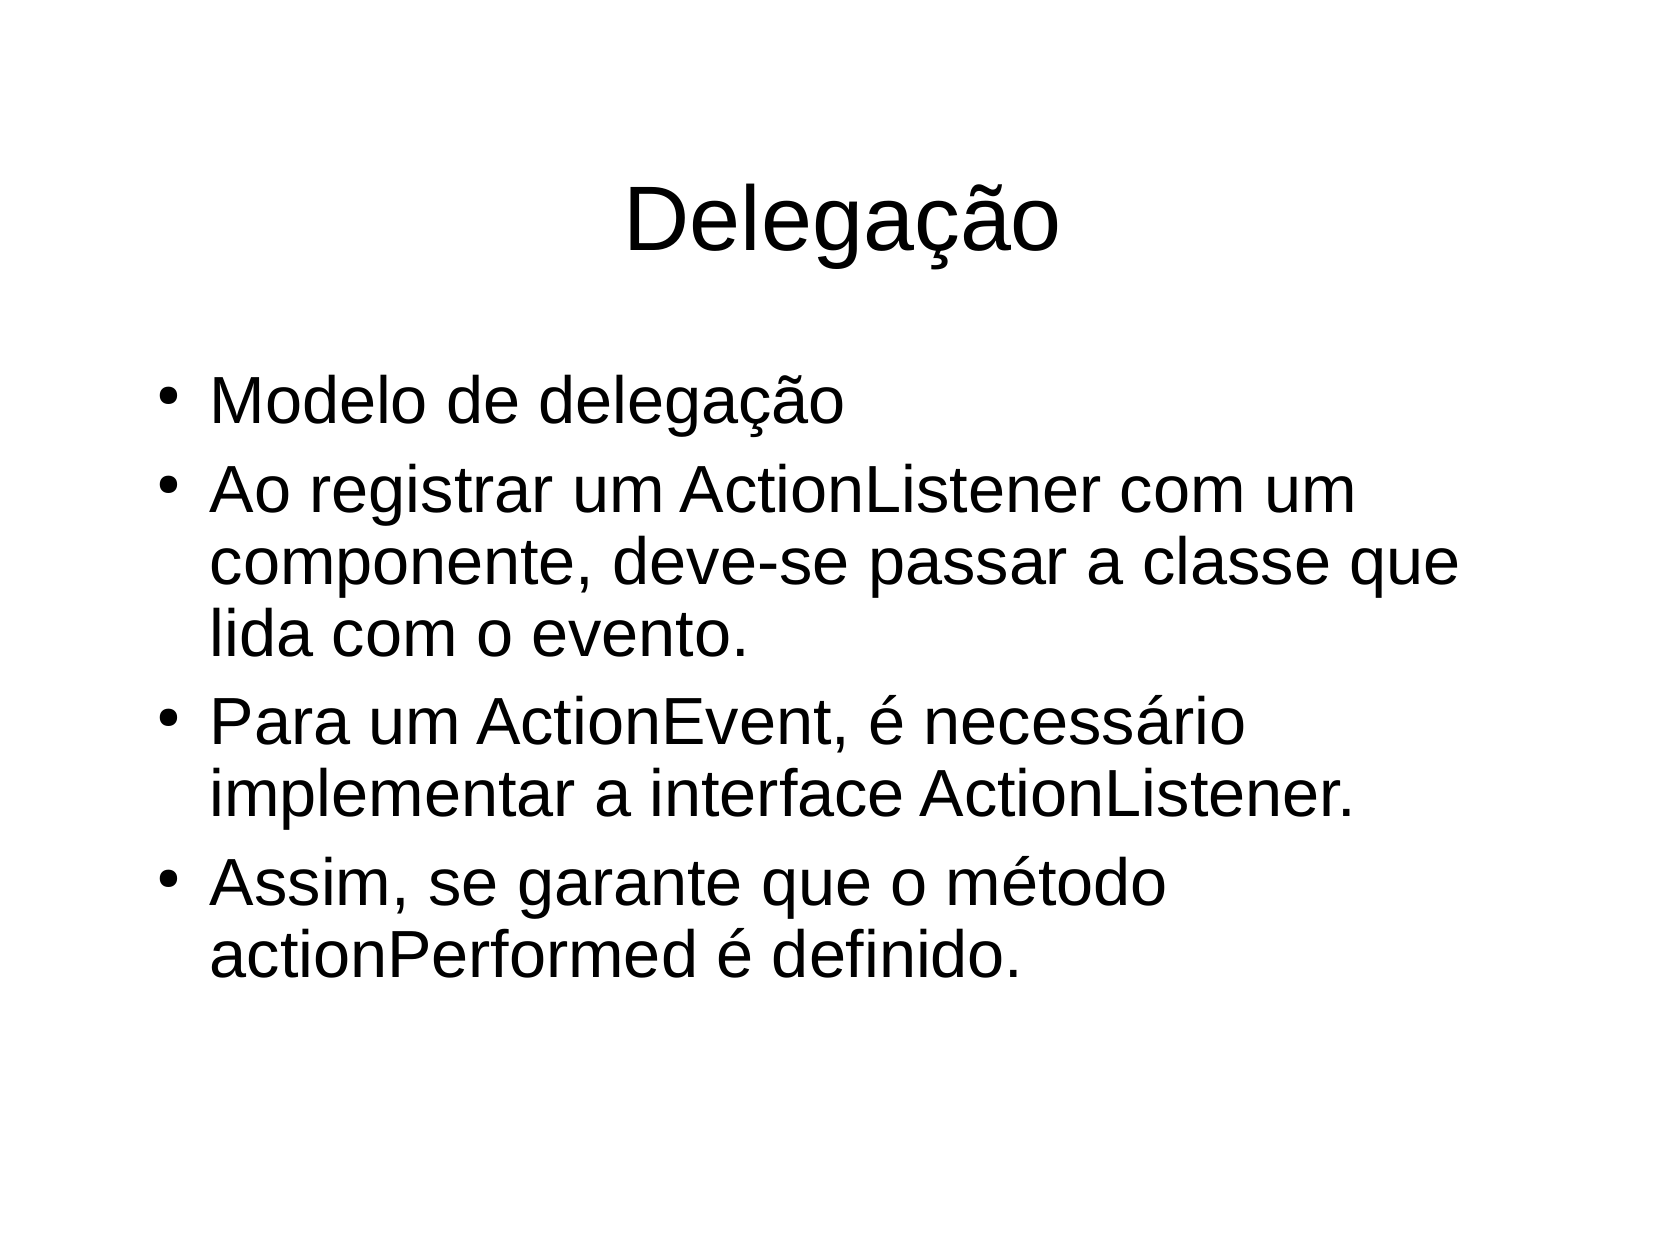

# Delegação
Modelo de delegação
Ao registrar um ActionListener com um componente, deve-se passar a classe que lida com o evento.
Para um ActionEvent, é necessário implementar a interface ActionListener.
Assim, se garante que o método actionPerformed é definido.